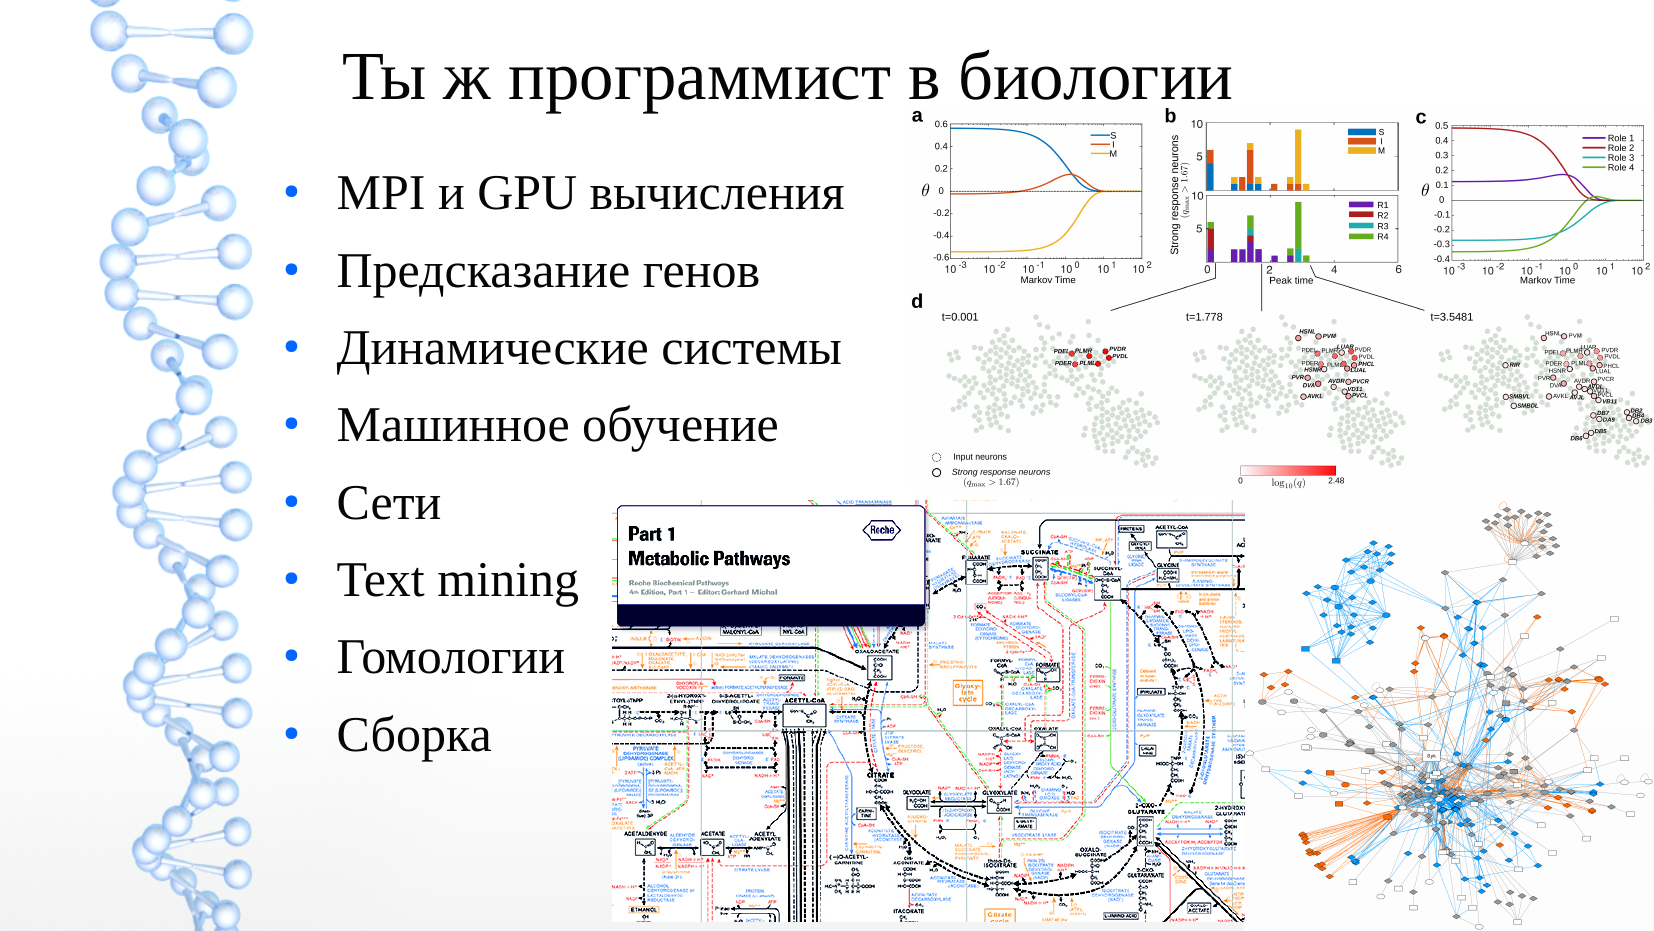

# Ты ж программист в биологии
MPI и GPU вычисления
Предсказание генов
Динамические системы
Машинное обучение
Сети
Text mining
Гомологии
Сборка
8